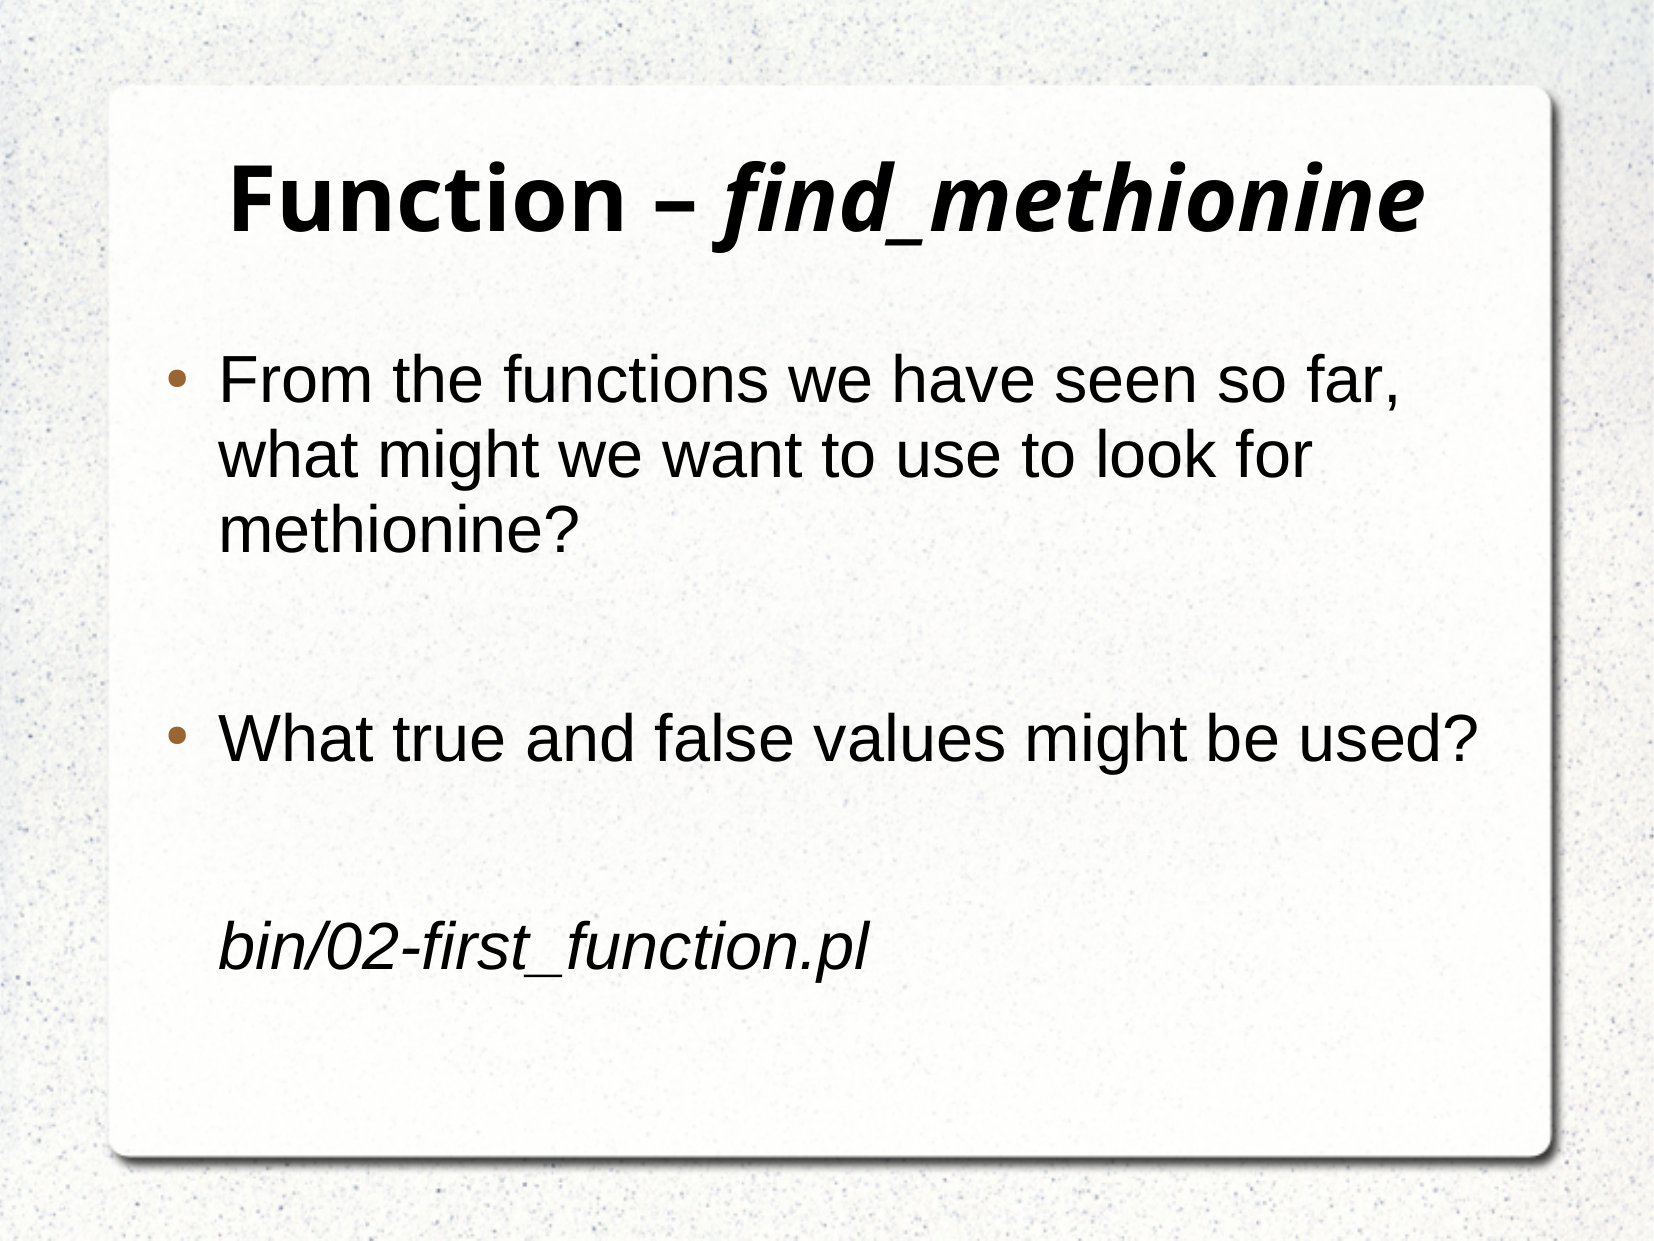

# Function – find_methionine
From the functions we have seen so far, what might we want to use to look for methionine?
What true and false values might be used?
bin/02-first_function.pl